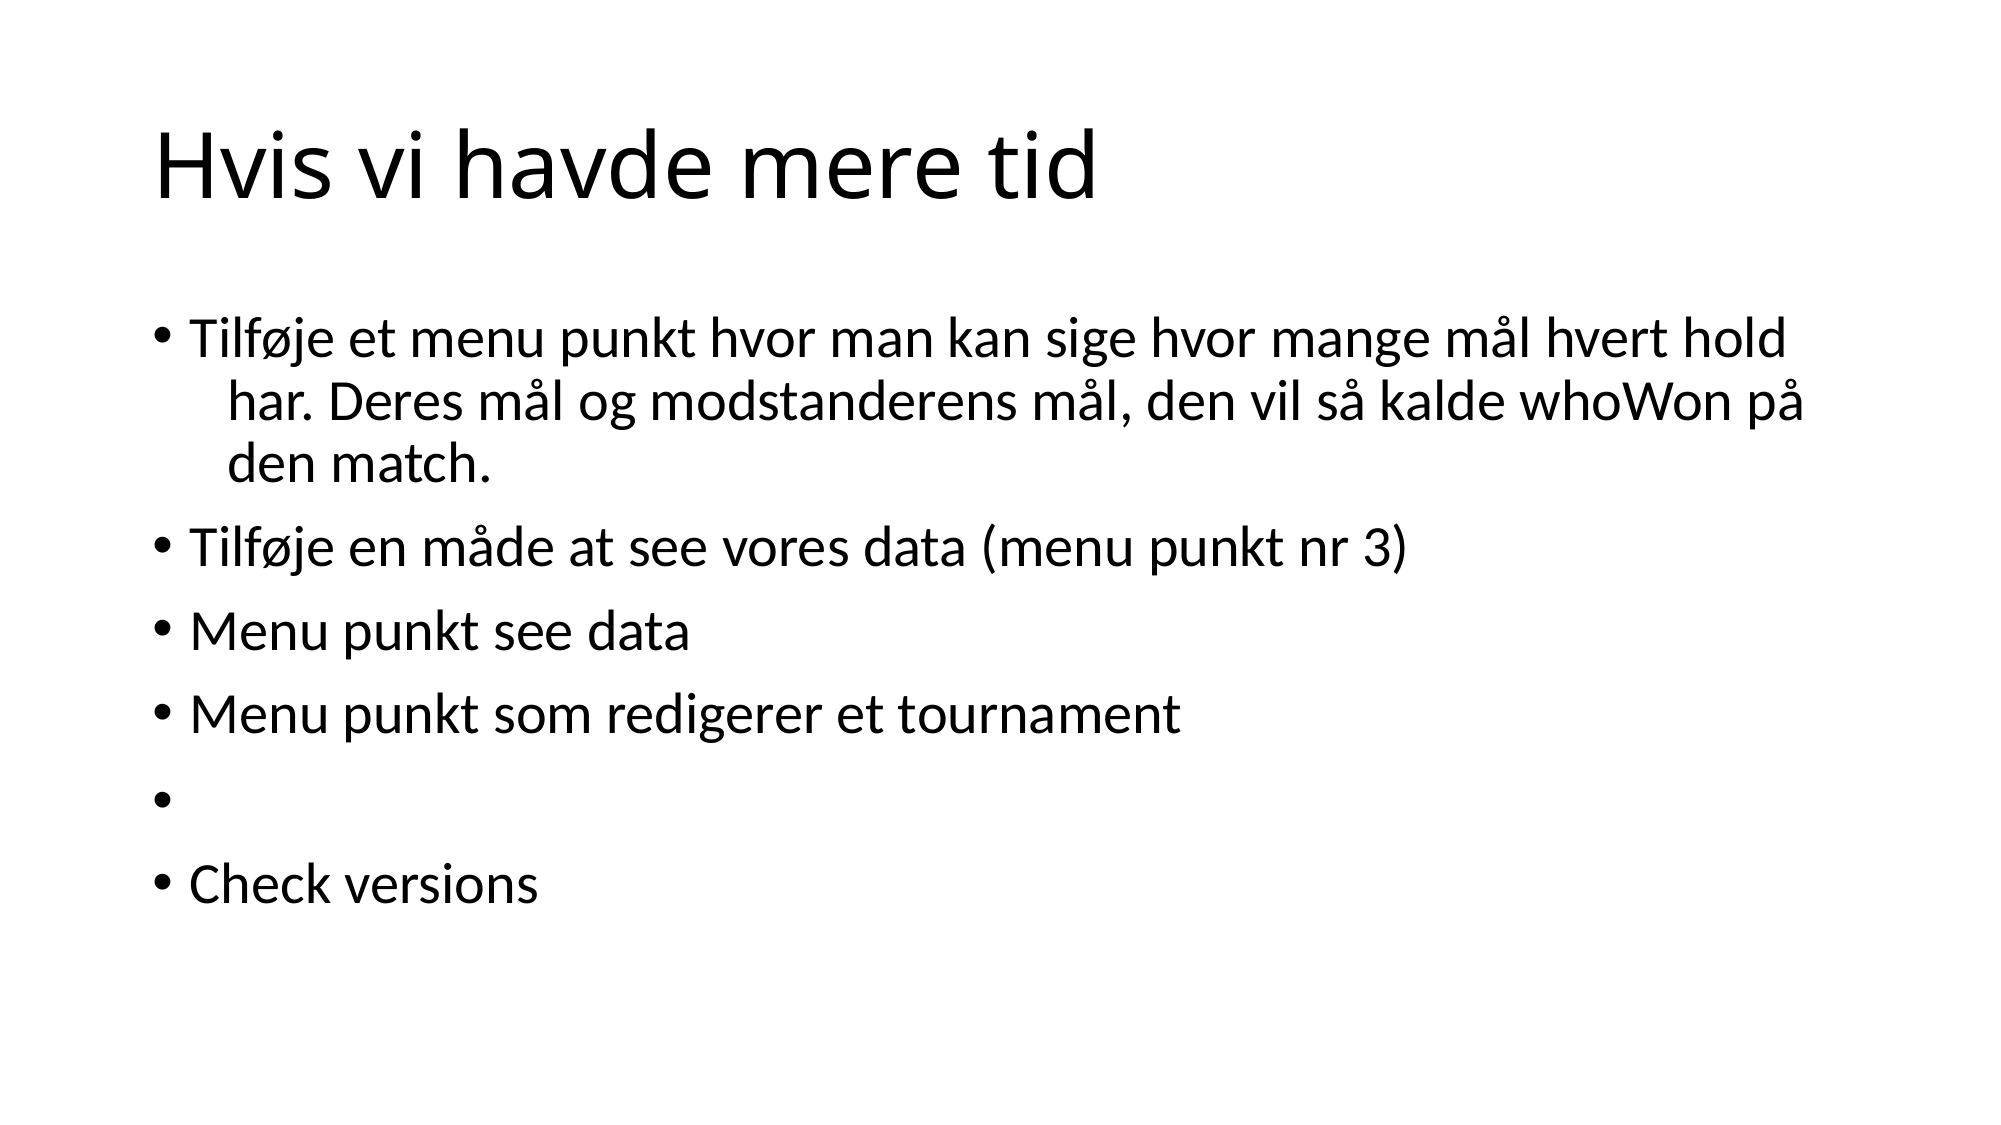

# Hvis vi havde mere tid
Tilføje et menu punkt hvor man kan sige hvor mange mål hvert hold har. Deres mål og modstanderens mål, den vil så kalde whoWon på den match.
Tilføje en måde at see vores data (menu punkt nr 3)
Menu punkt see data
Menu punkt som redigerer et tournament
Check versions